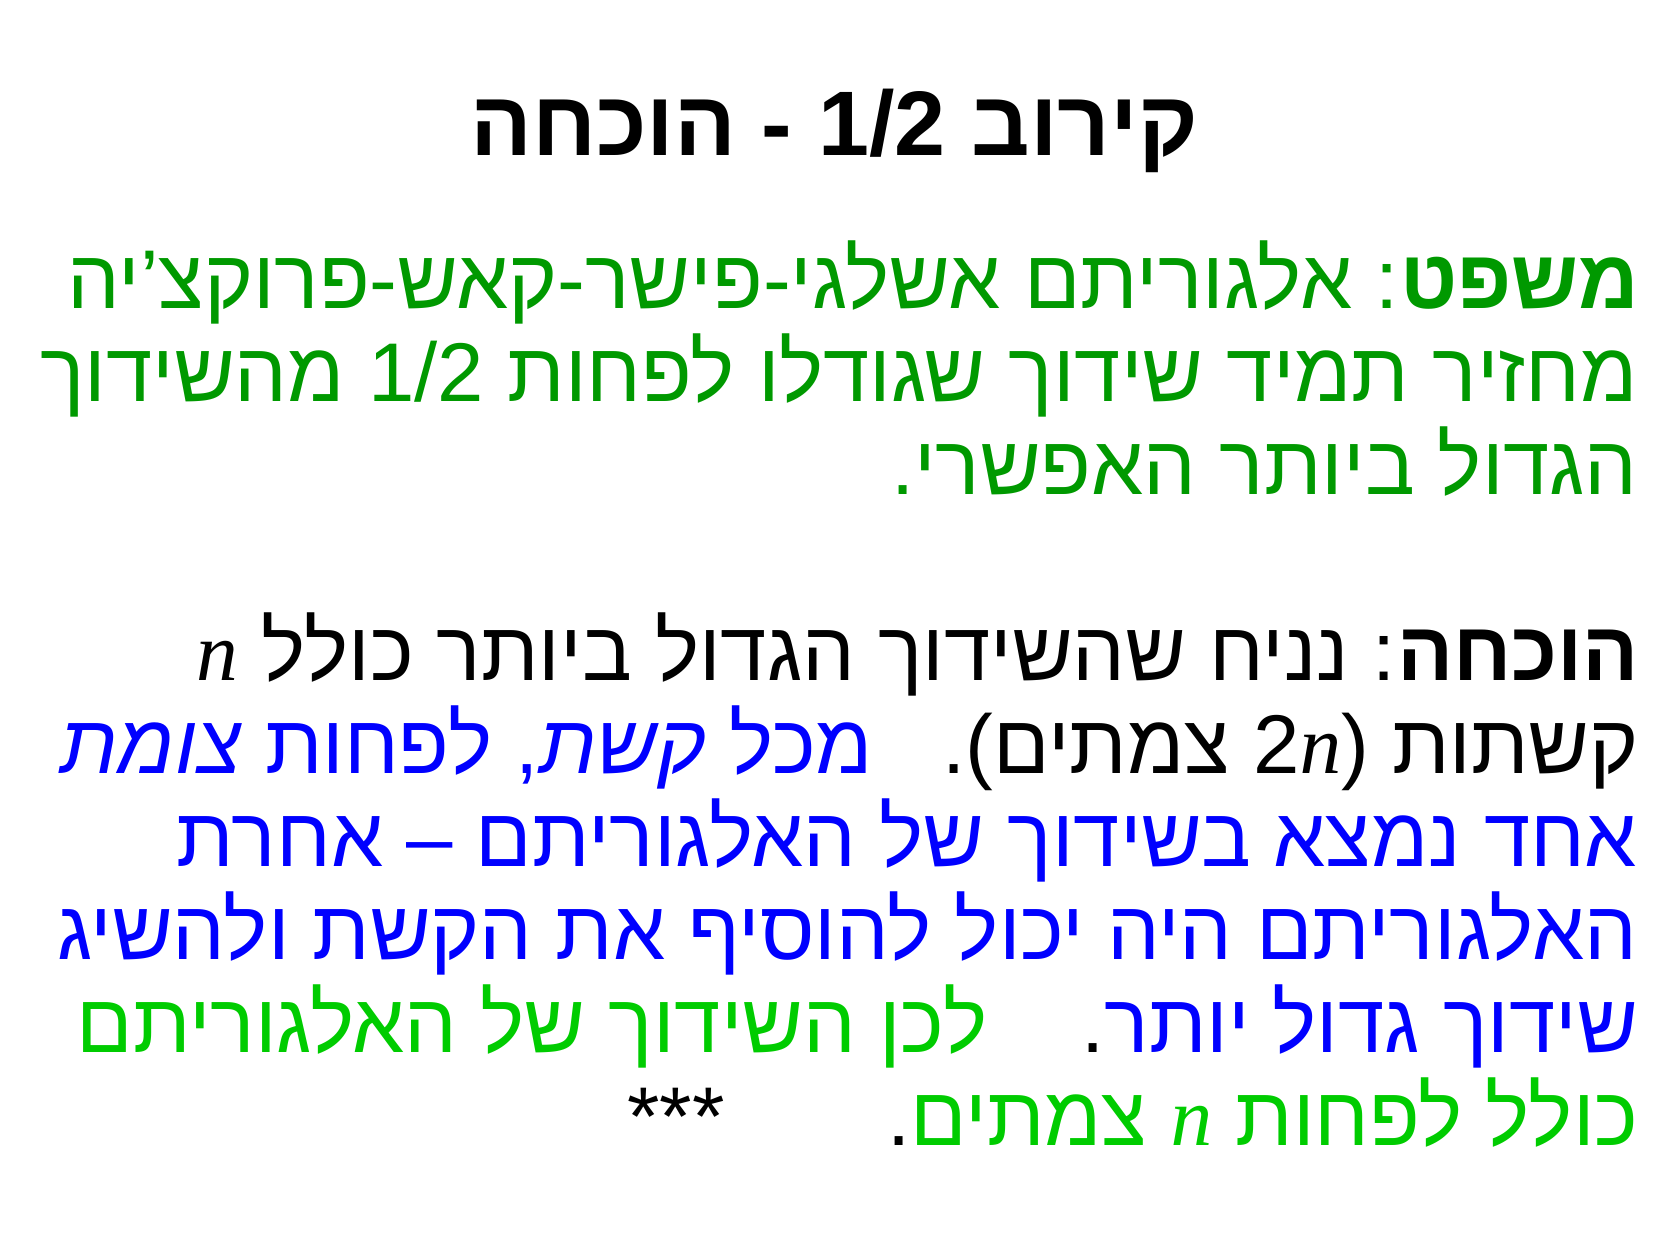

# קירוב 1/2 - הוכחה
משפט: אלגוריתם אשלגי-פישר-קאש-פרוקצ’יה מחזיר תמיד שידוך שגודלו לפחות 1/2 מהשידוך הגדול ביותר האפשרי.
הוכחה: נניח שהשידוך הגדול ביותר כולל n קשתות (2n צמתים). מכל קשת, לפחות צומת אחד נמצא בשידוך של האלגוריתם – אחרת האלגוריתם היה יכול להוסיף את הקשת ולהשיג שידוך גדול יותר. לכן השידוך של האלגוריתם כולל לפחות n צמתים. ***